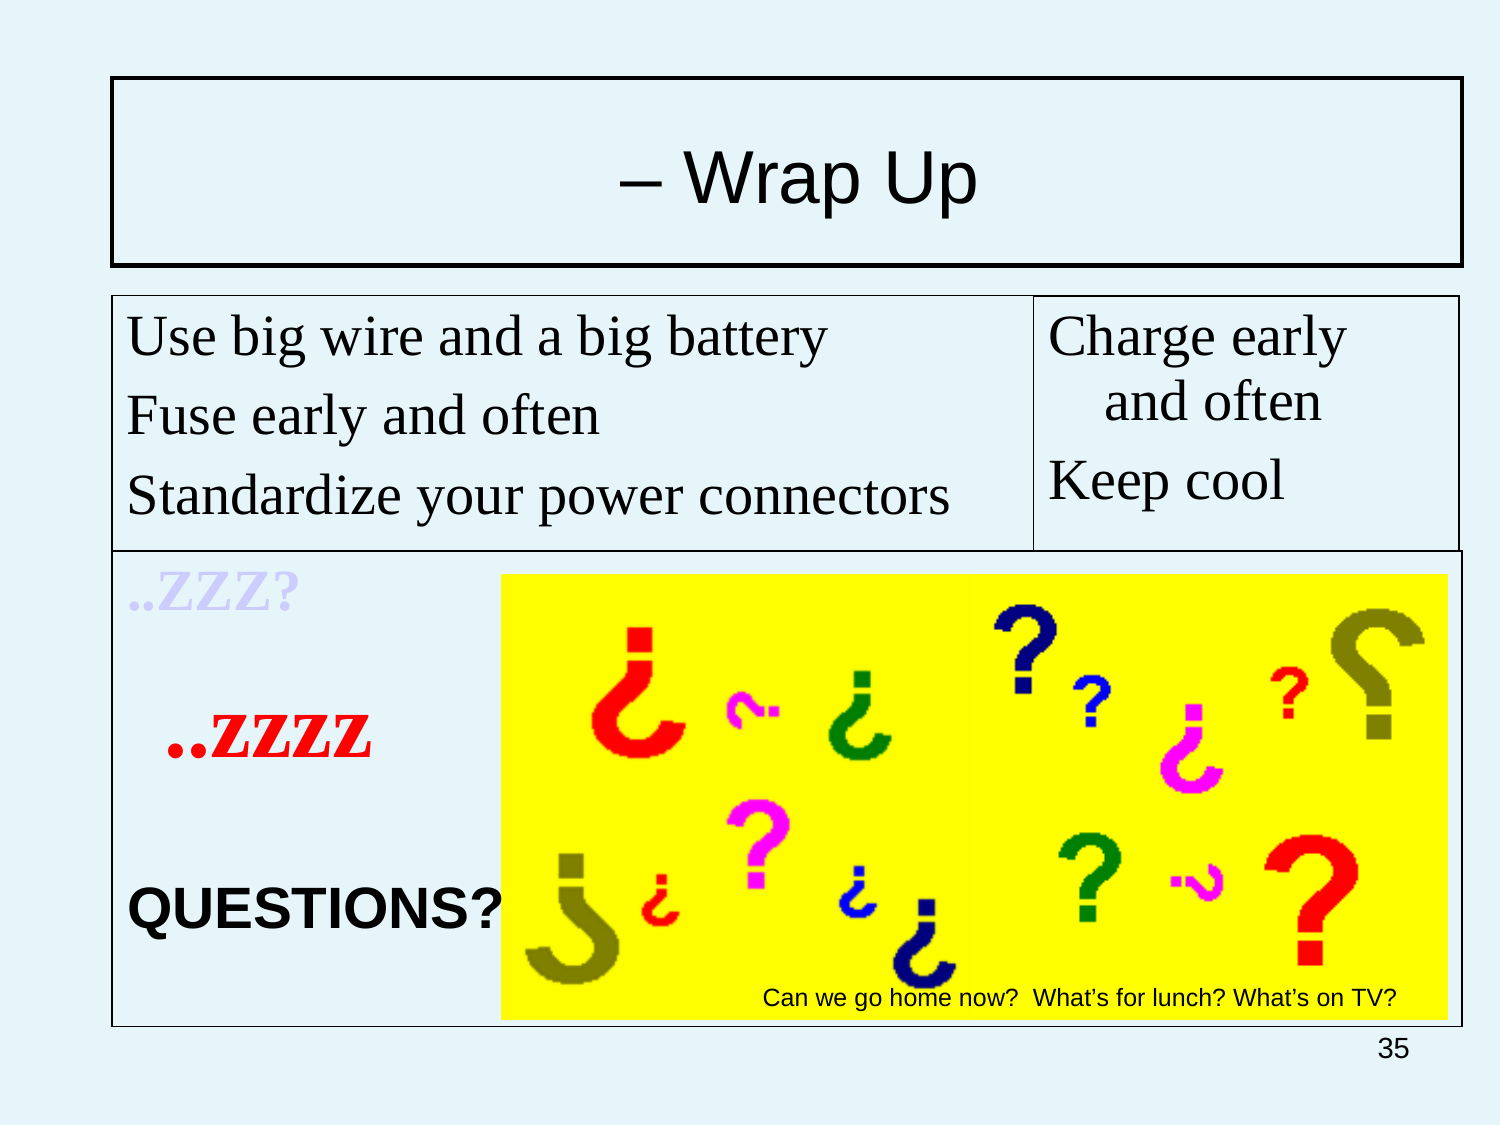

– Wrap Up
Use big wire and a big battery
Fuse early and often
Standardize your power connectors
Charge early and often
Keep cool
..ZZZ?
QUESTIONS?
..zzzz
Can we go home now? What’s for lunch? What’s on TV?
35